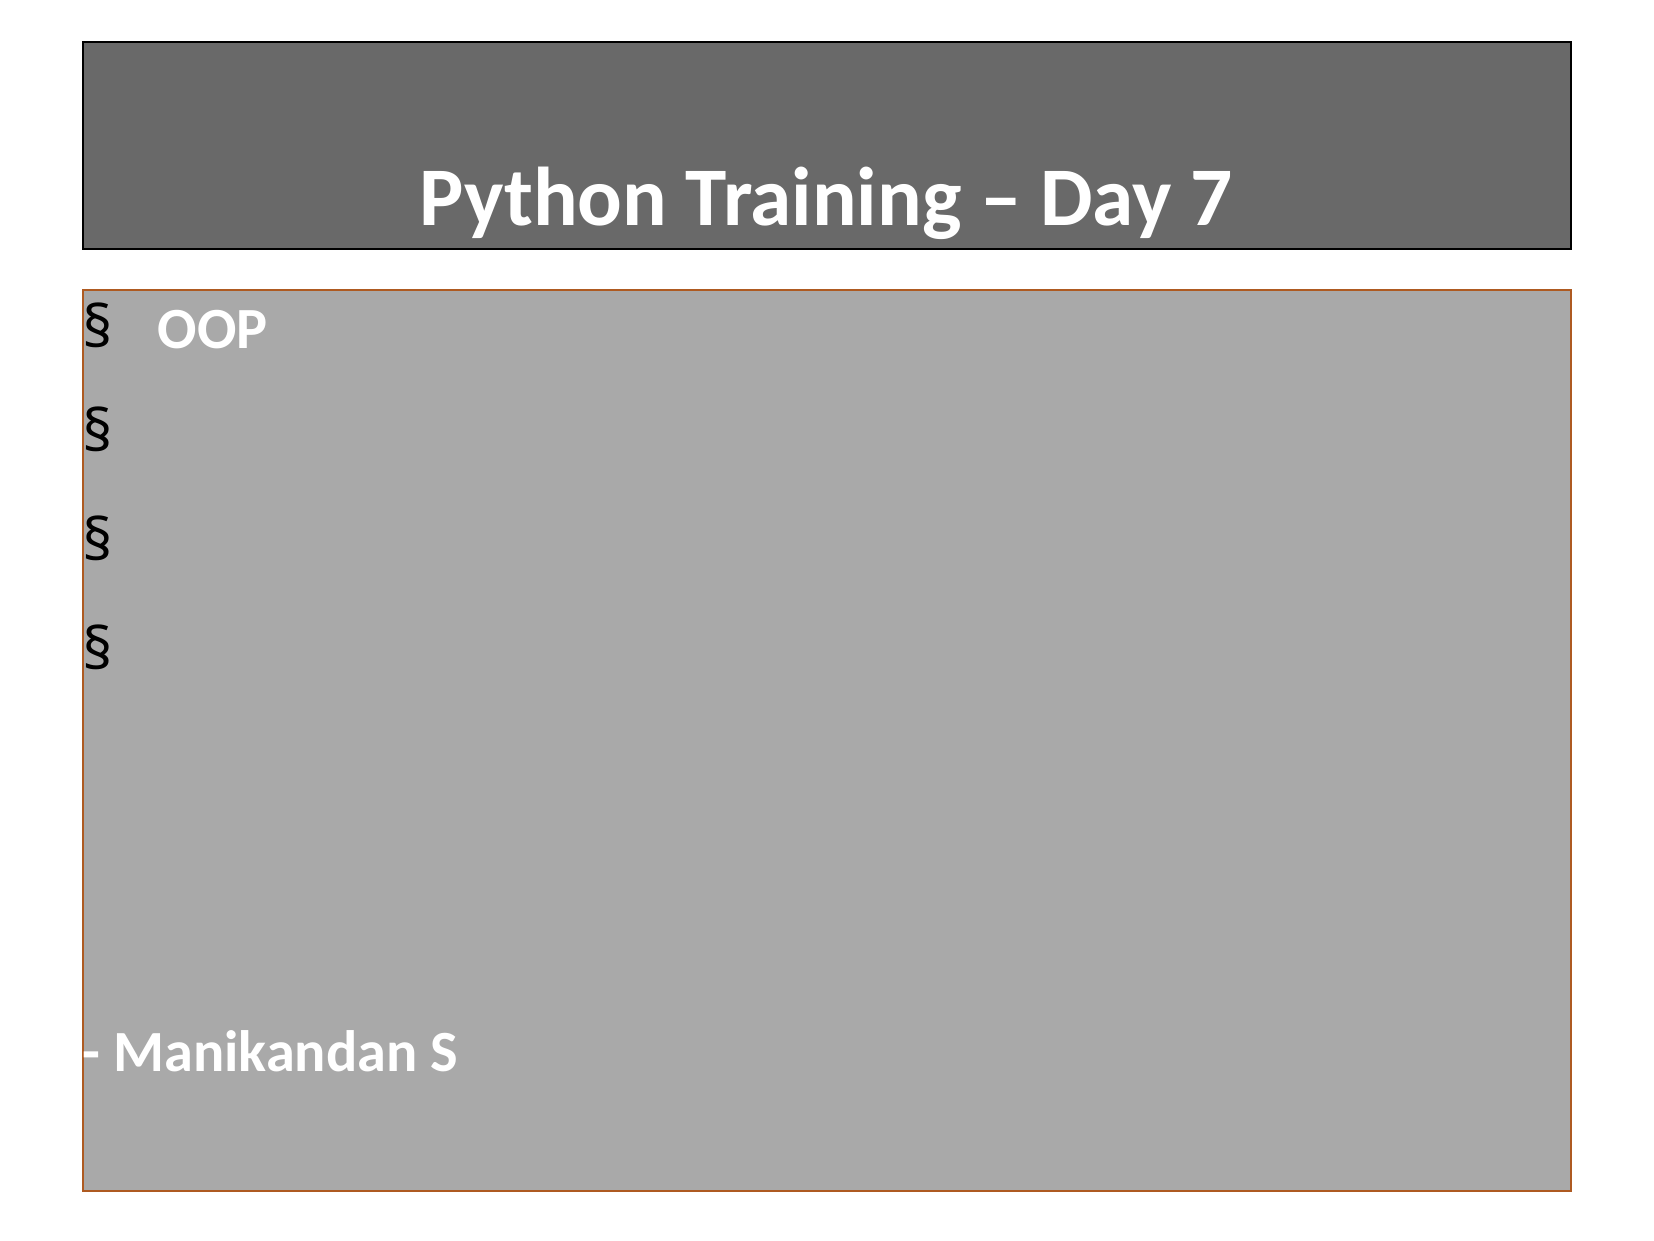

# Python Training – Day 7
OOP
- Manikandan S